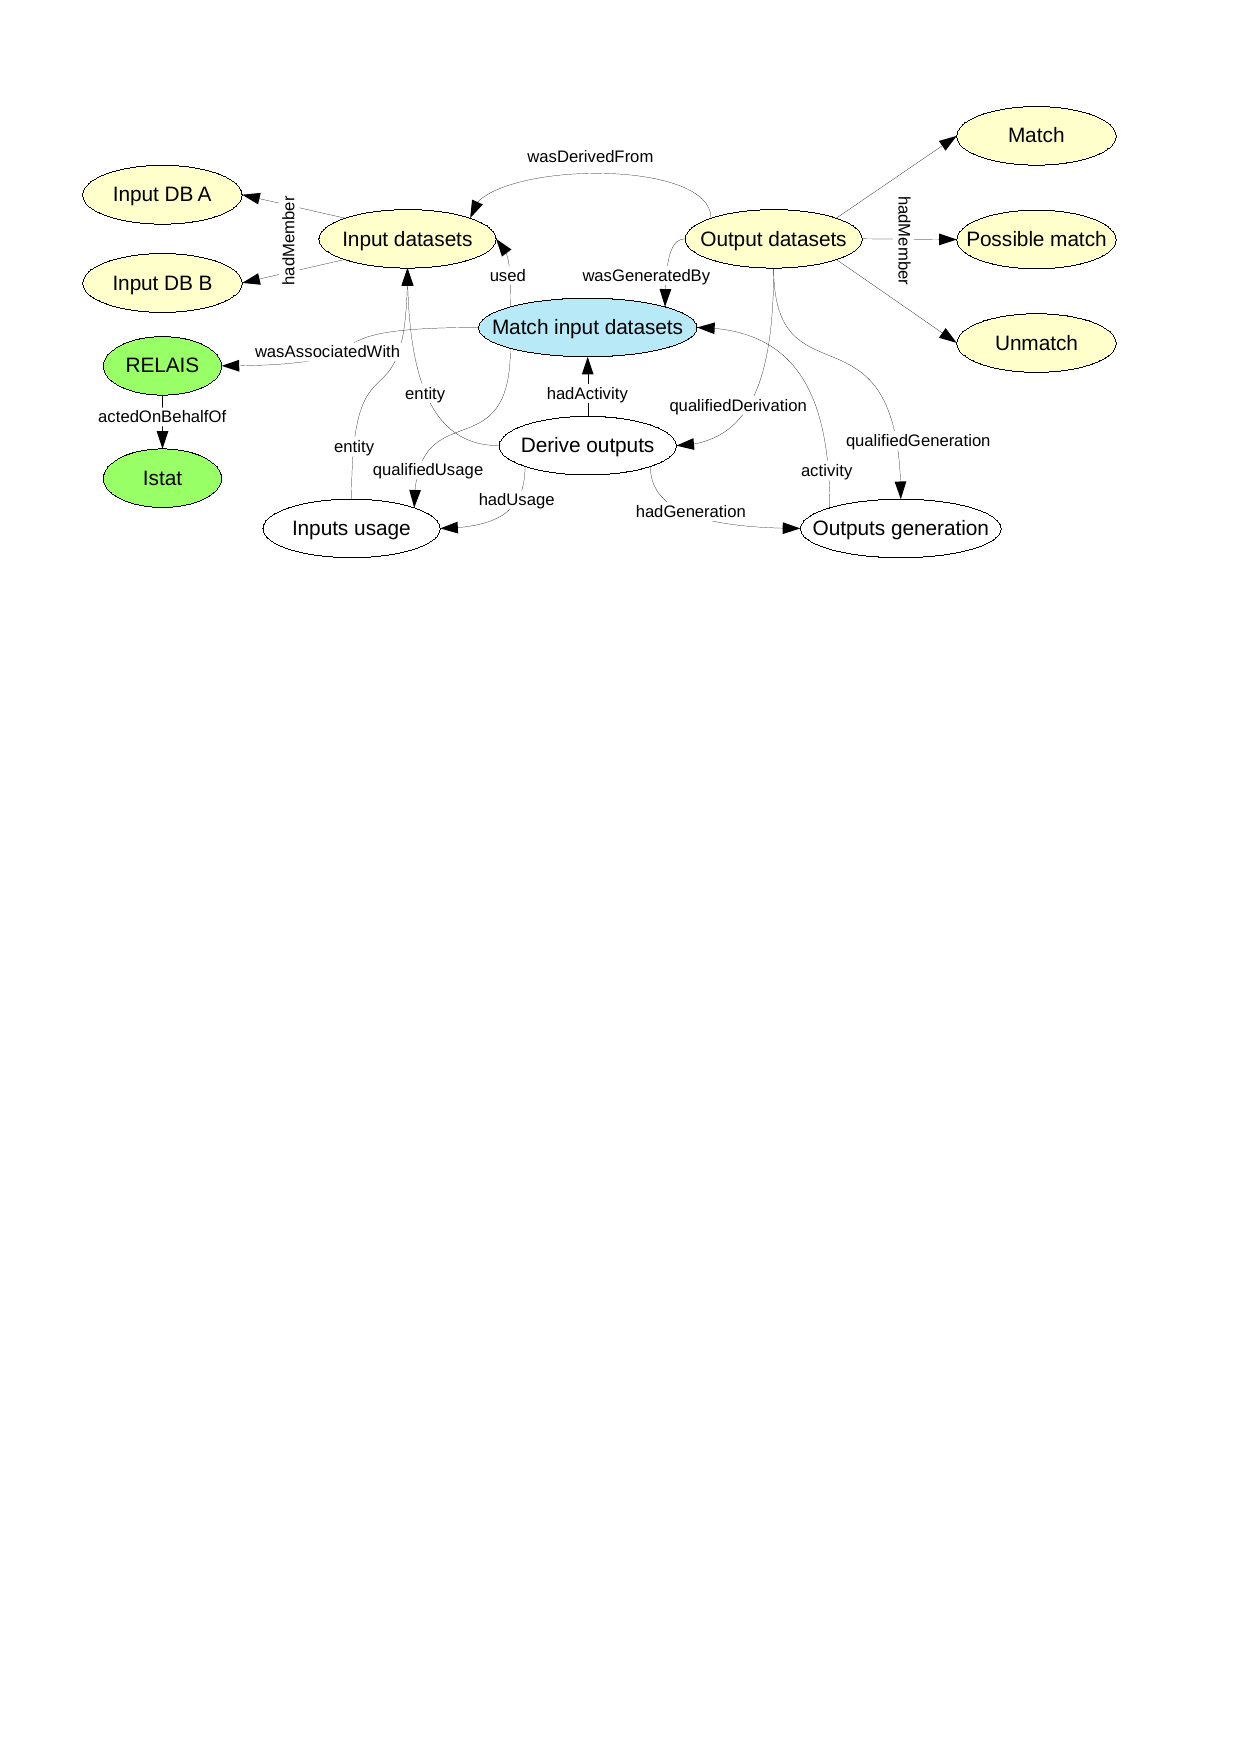

Match
Input DB A
Input datasets
Output datasets
Possible match
hadMember
hadMember
Input DB B
used
wasGeneratedBy
Match input datasets
Unmatch
RELAIS
wasAssociatedWith
entity
hadActivity
qualifiedDerivation
actedOnBehalfOf
Derive outputs
qualifiedGeneration
entity
Istat
qualifiedUsage
activity
hadUsage
Inputs usage
Outputs generation
hadGeneration